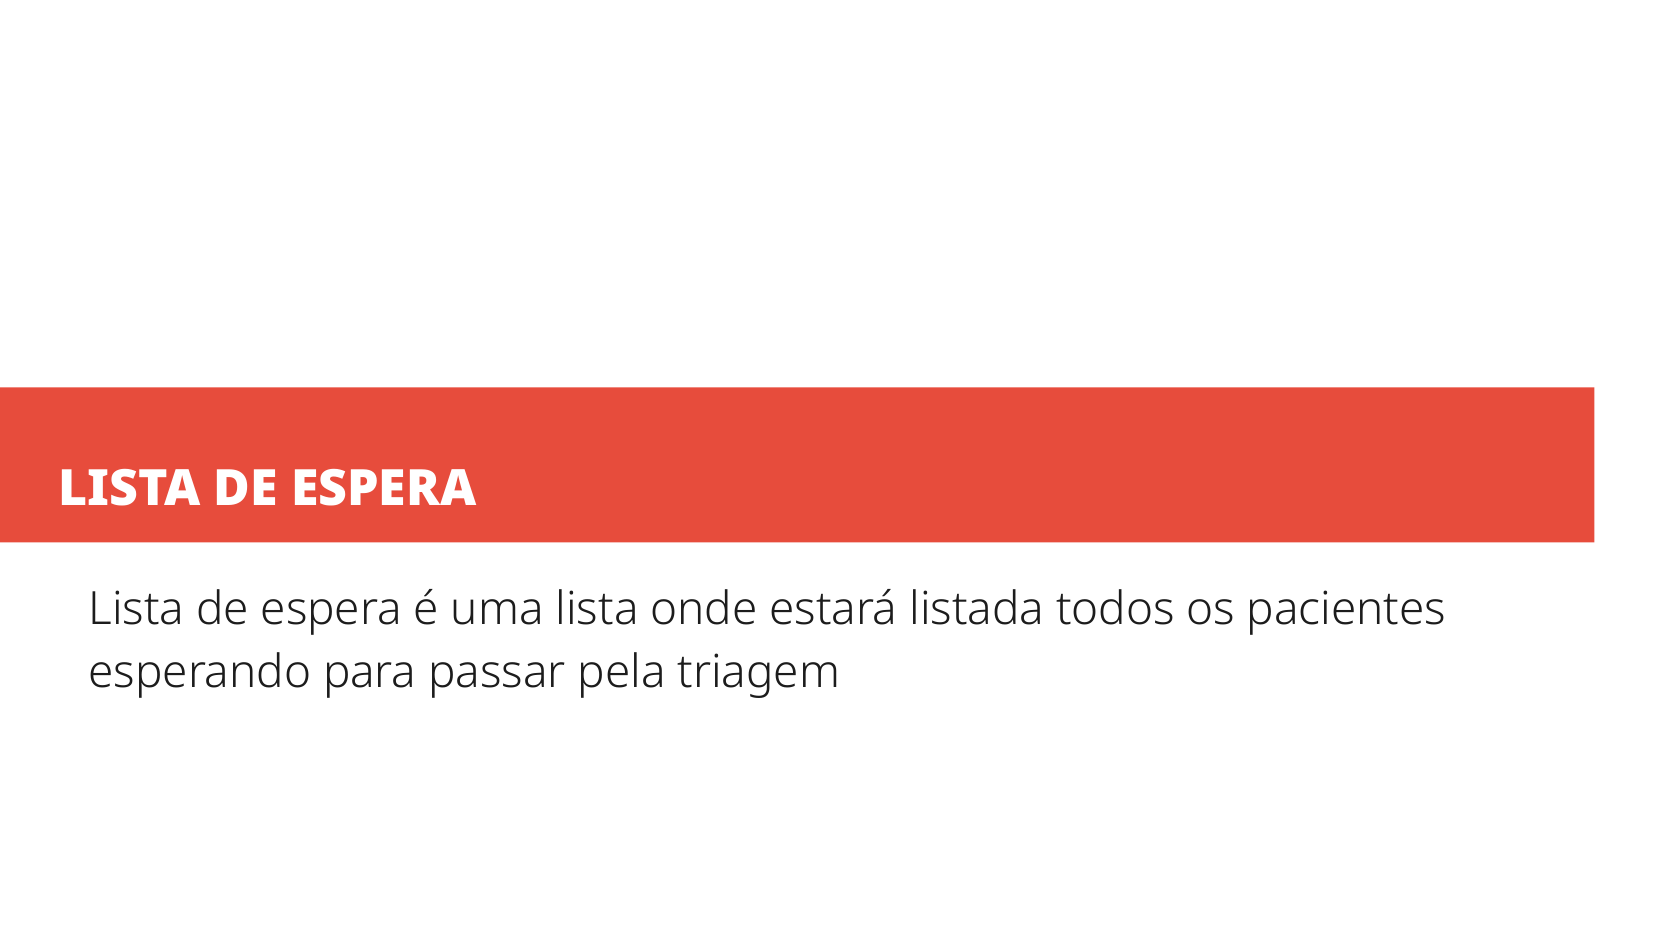

# LISTA DE ESPERA
Lista de espera é uma lista onde estará listada todos os pacientes esperando para passar pela triagem